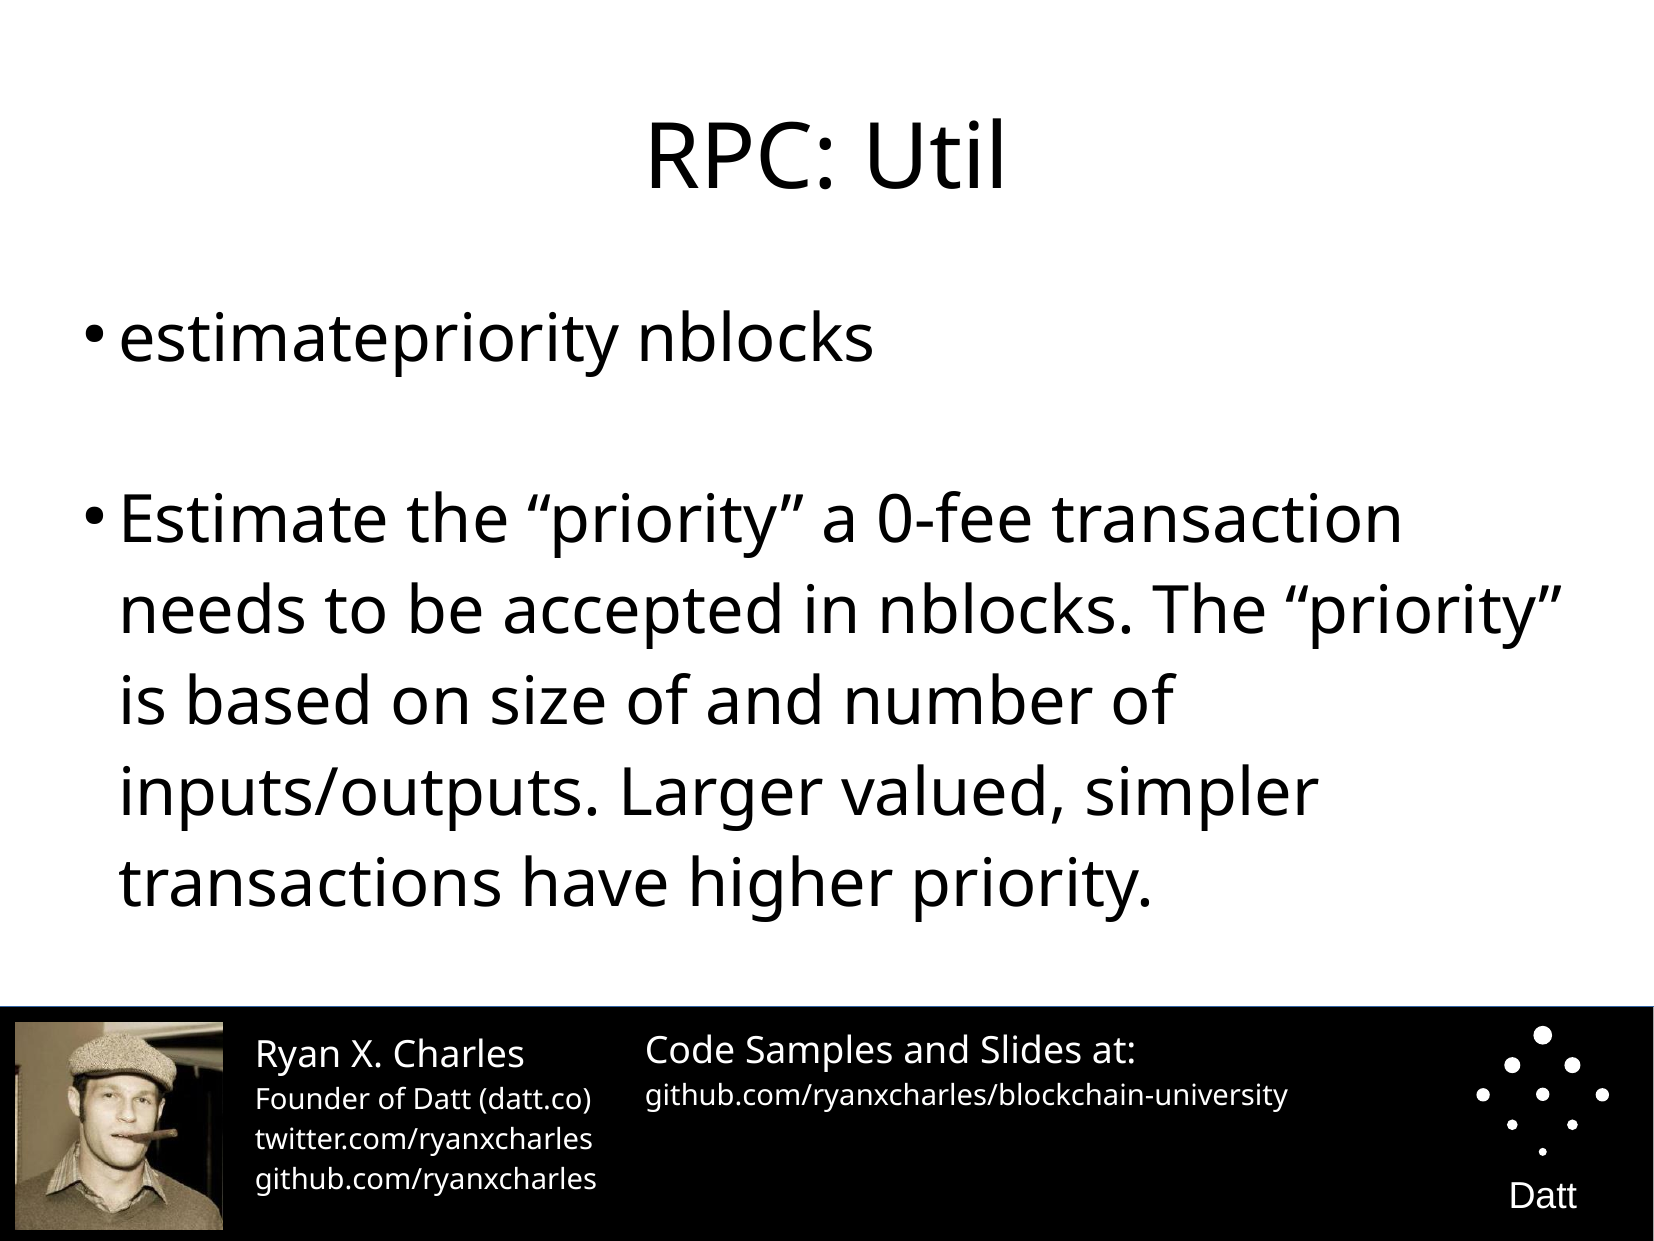

# RPC: Util
estimatepriority nblocks
Estimate the “priority” a 0-fee transaction needs to be accepted in nblocks. The “priority” is based on size of and number of inputs/outputs. Larger valued, simpler transactions have higher priority.
Code Samples and Slides at:
github.com/ryanxcharles/blockchain-university
Ryan X. Charles
Founder of Datt (datt.co)
twitter.com/ryanxcharles
github.com/ryanxcharles
Datt